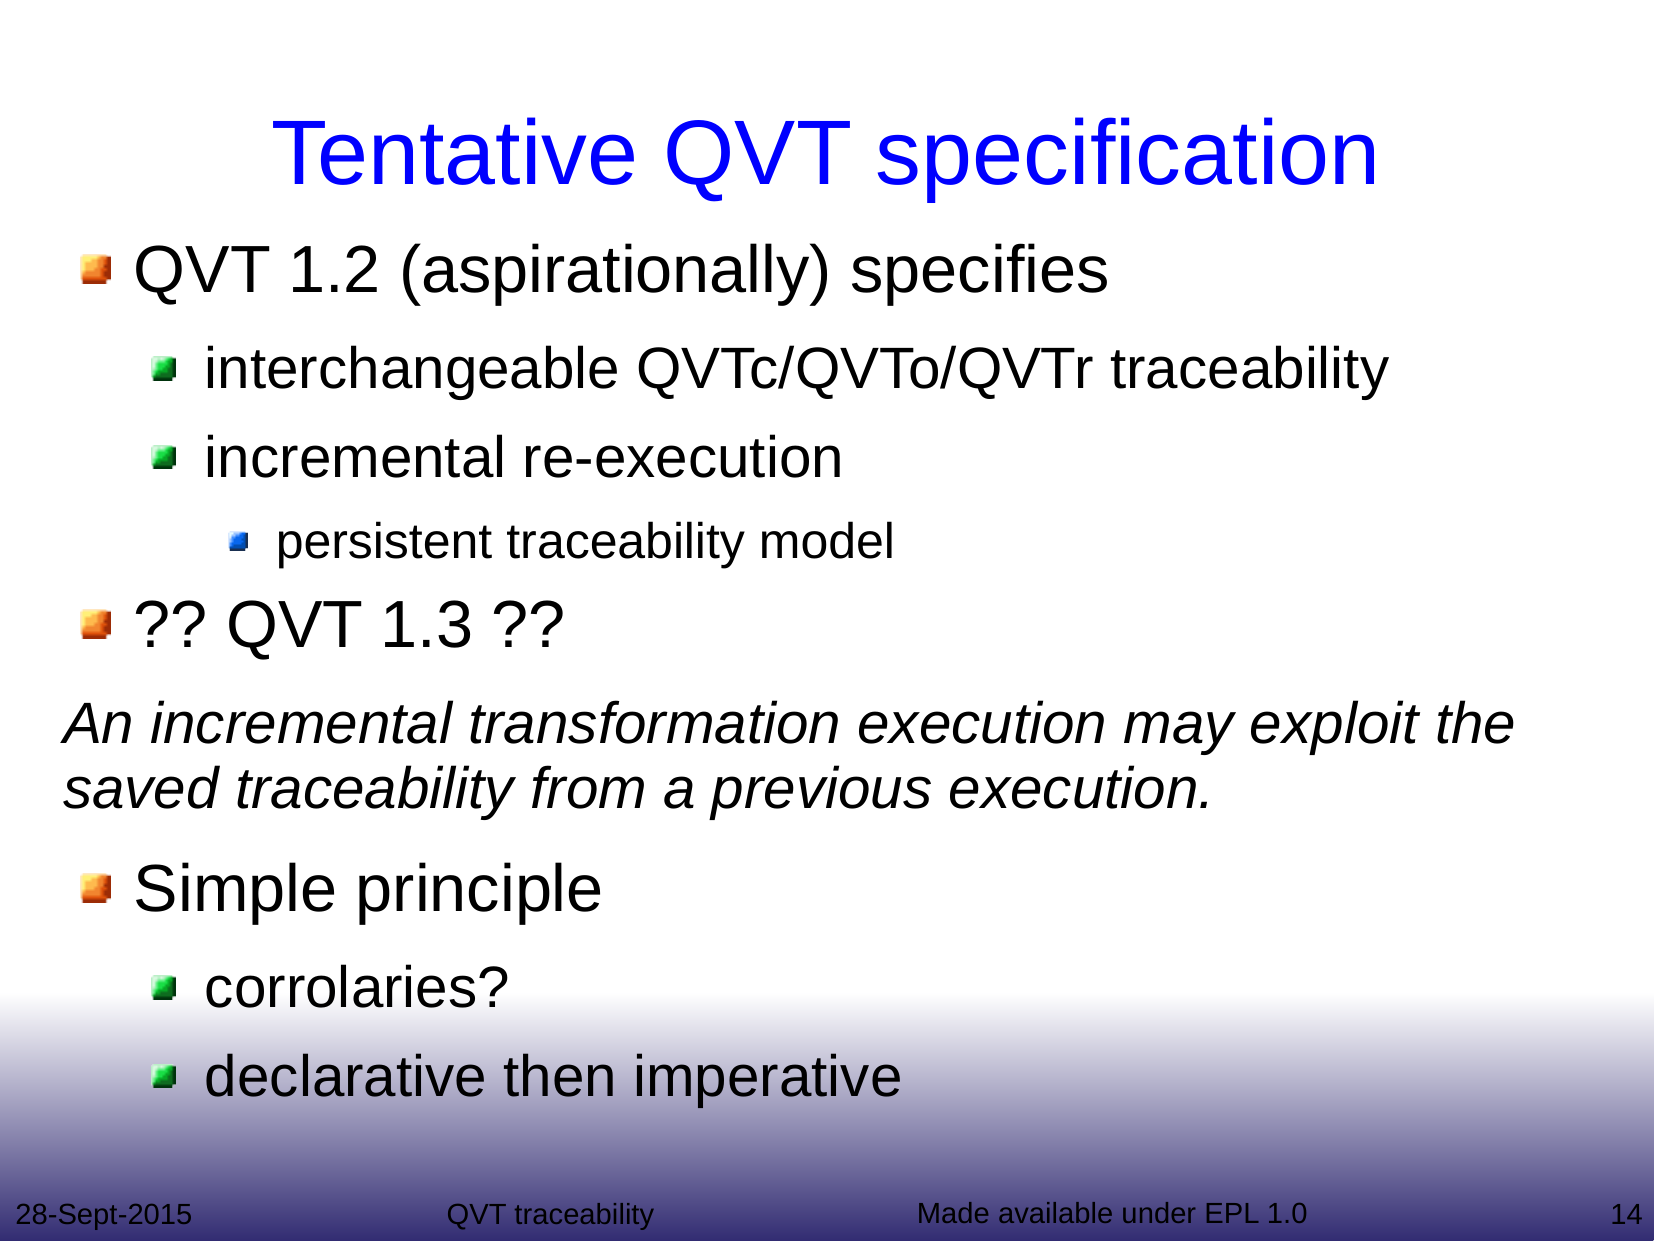

# Tentative QVT specification
QVT 1.2 (aspirationally) specifies
interchangeable QVTc/QVTo/QVTr traceability
incremental re-execution
persistent traceability model
?? QVT 1.3 ??
An incremental transformation execution may exploit the saved traceability from a previous execution.
Simple principle
corrolaries?
declarative then imperative
28-Sept-2015
QVT traceability
14